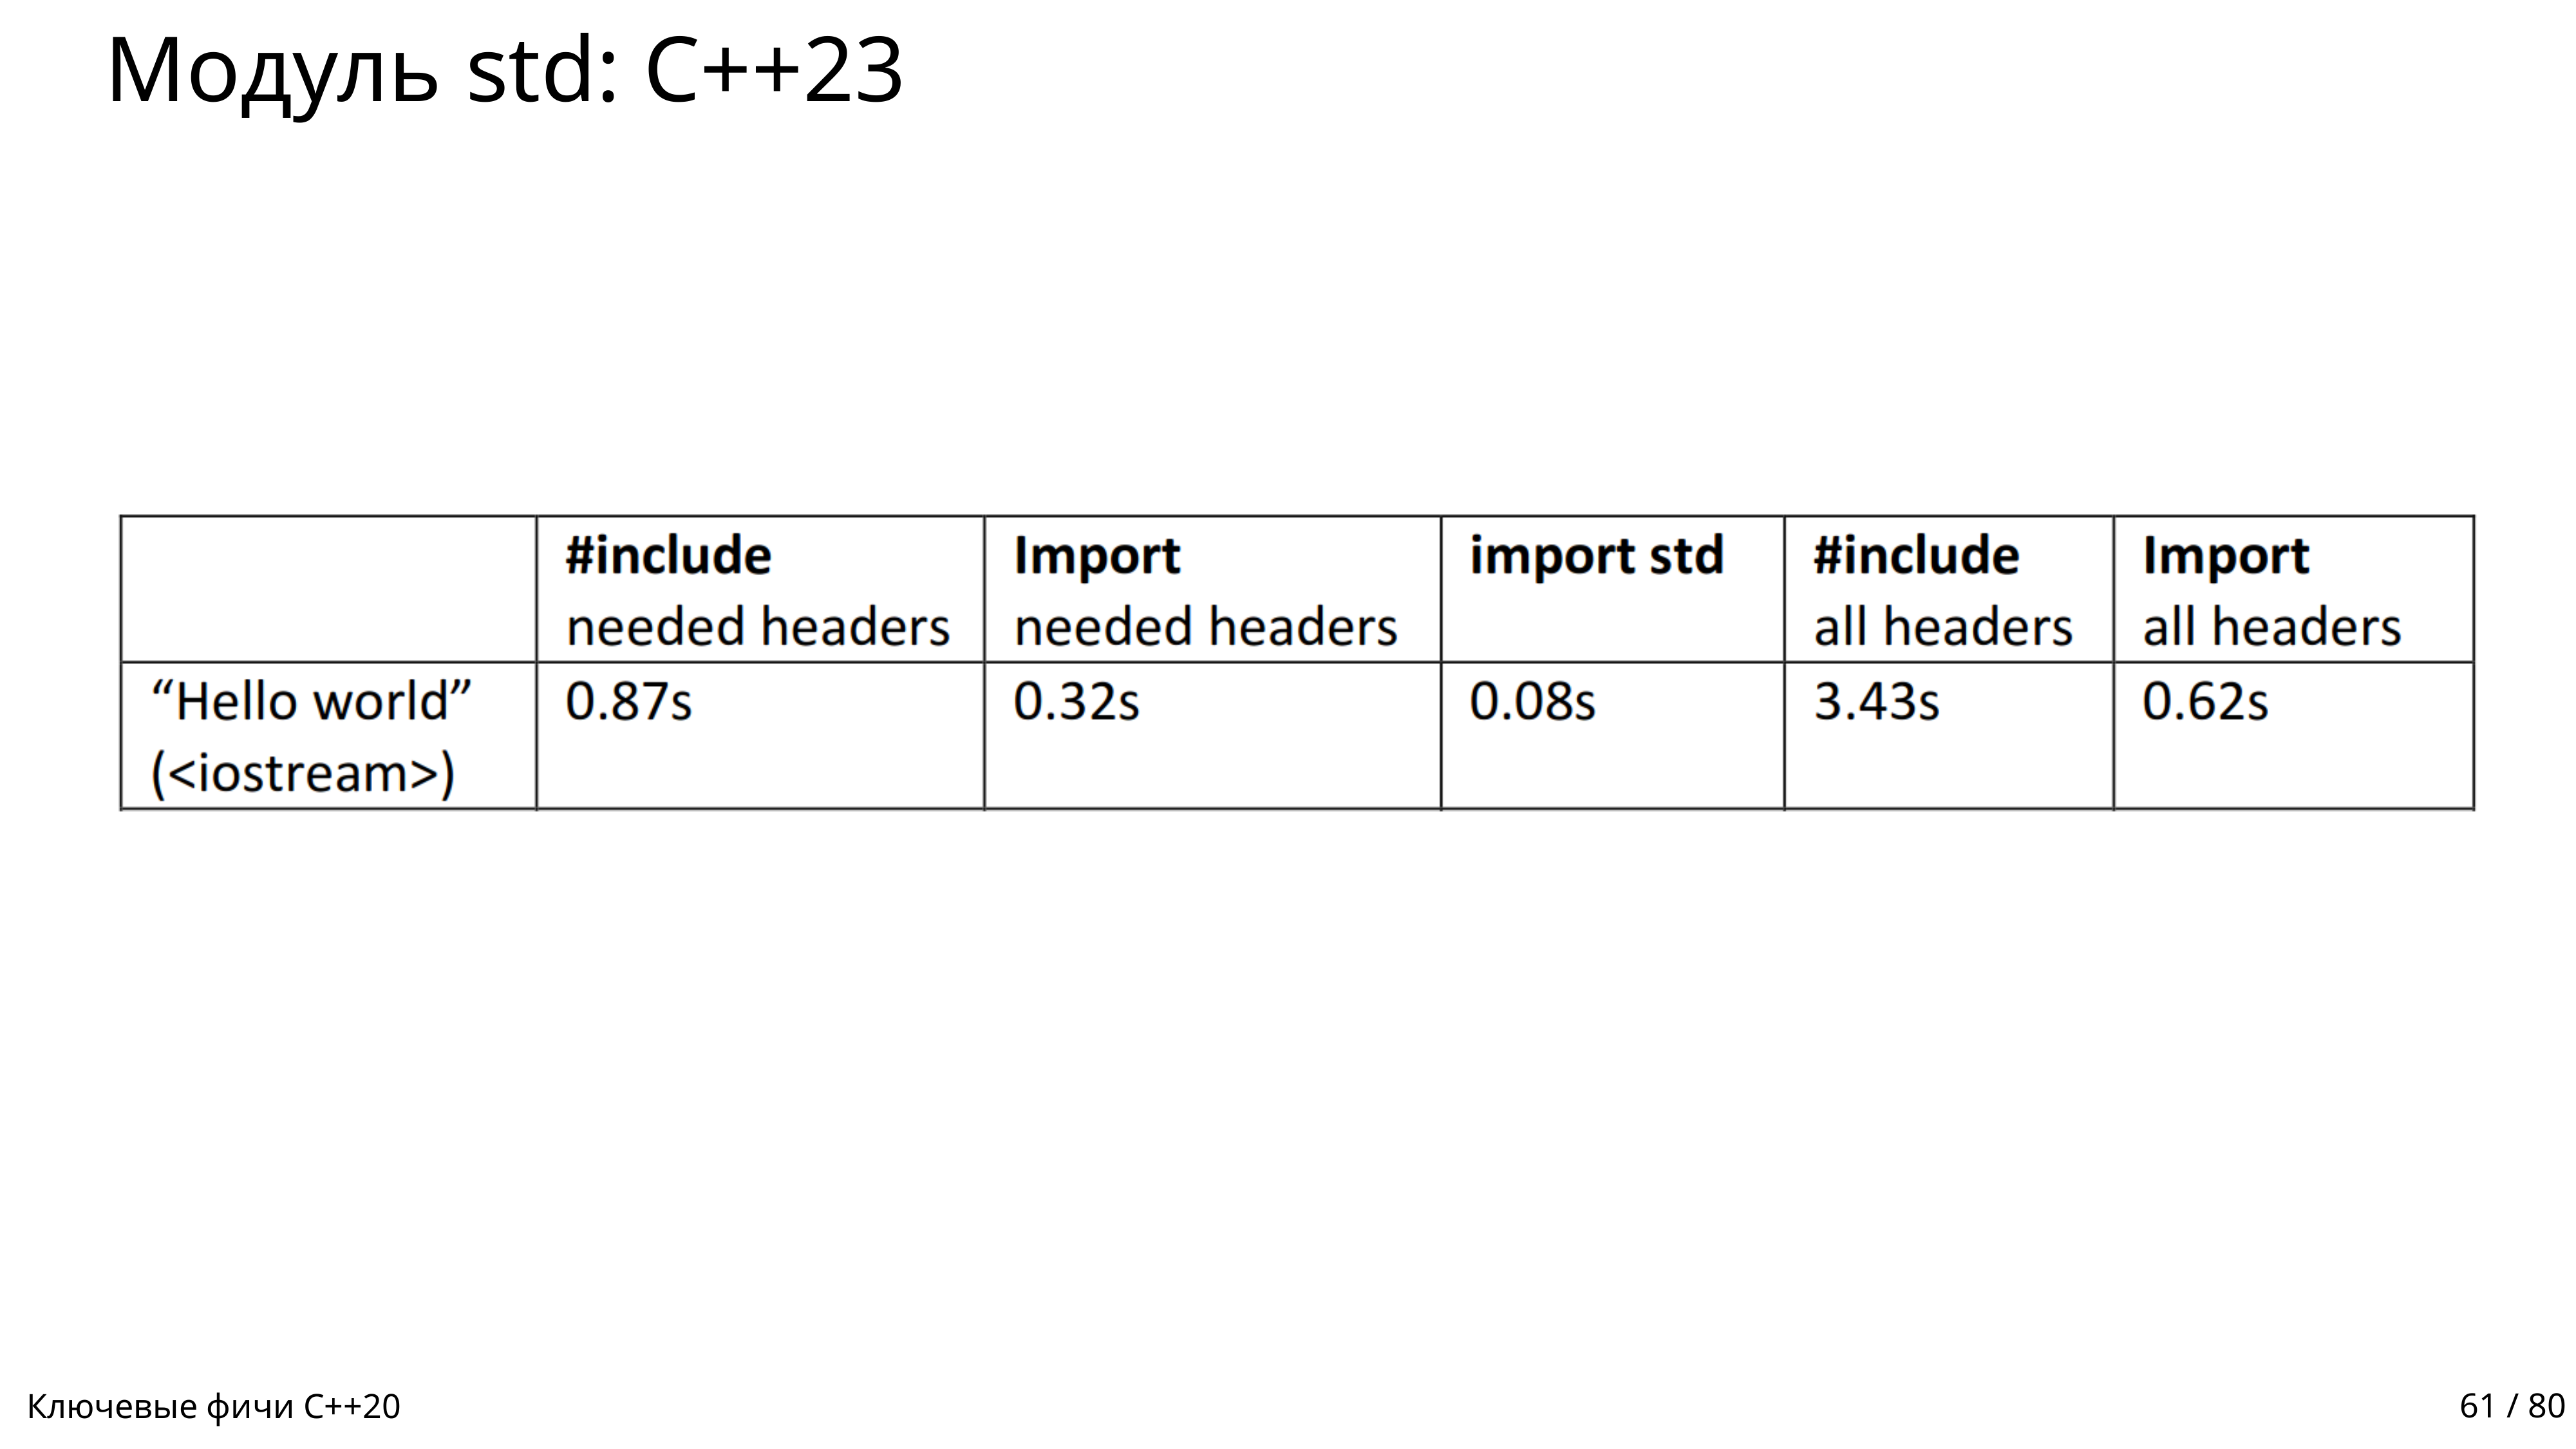

Модуль std: С++23
#
Ключевые фичи С++20